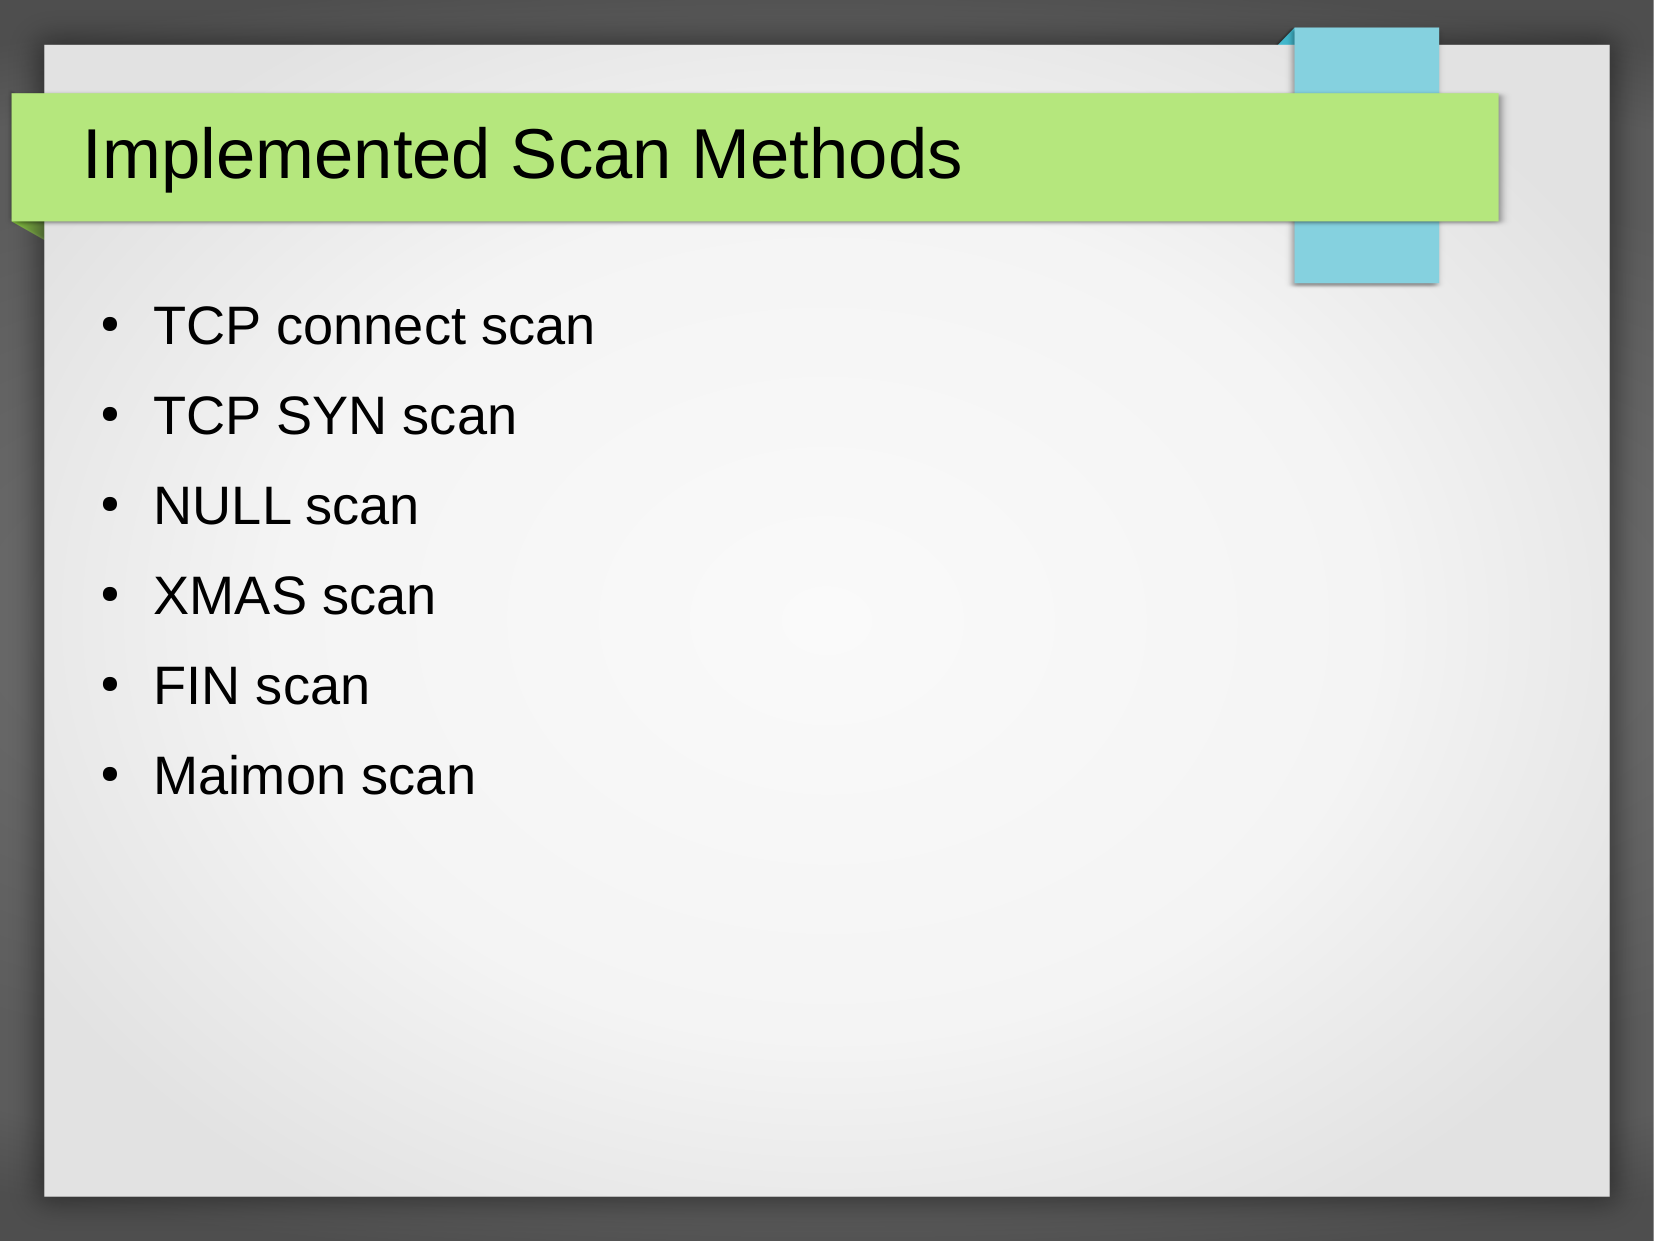

# Implemented Scan Methods
TCP connect scan
TCP SYN scan
NULL scan
XMAS scan
FIN scan
Maimon scan